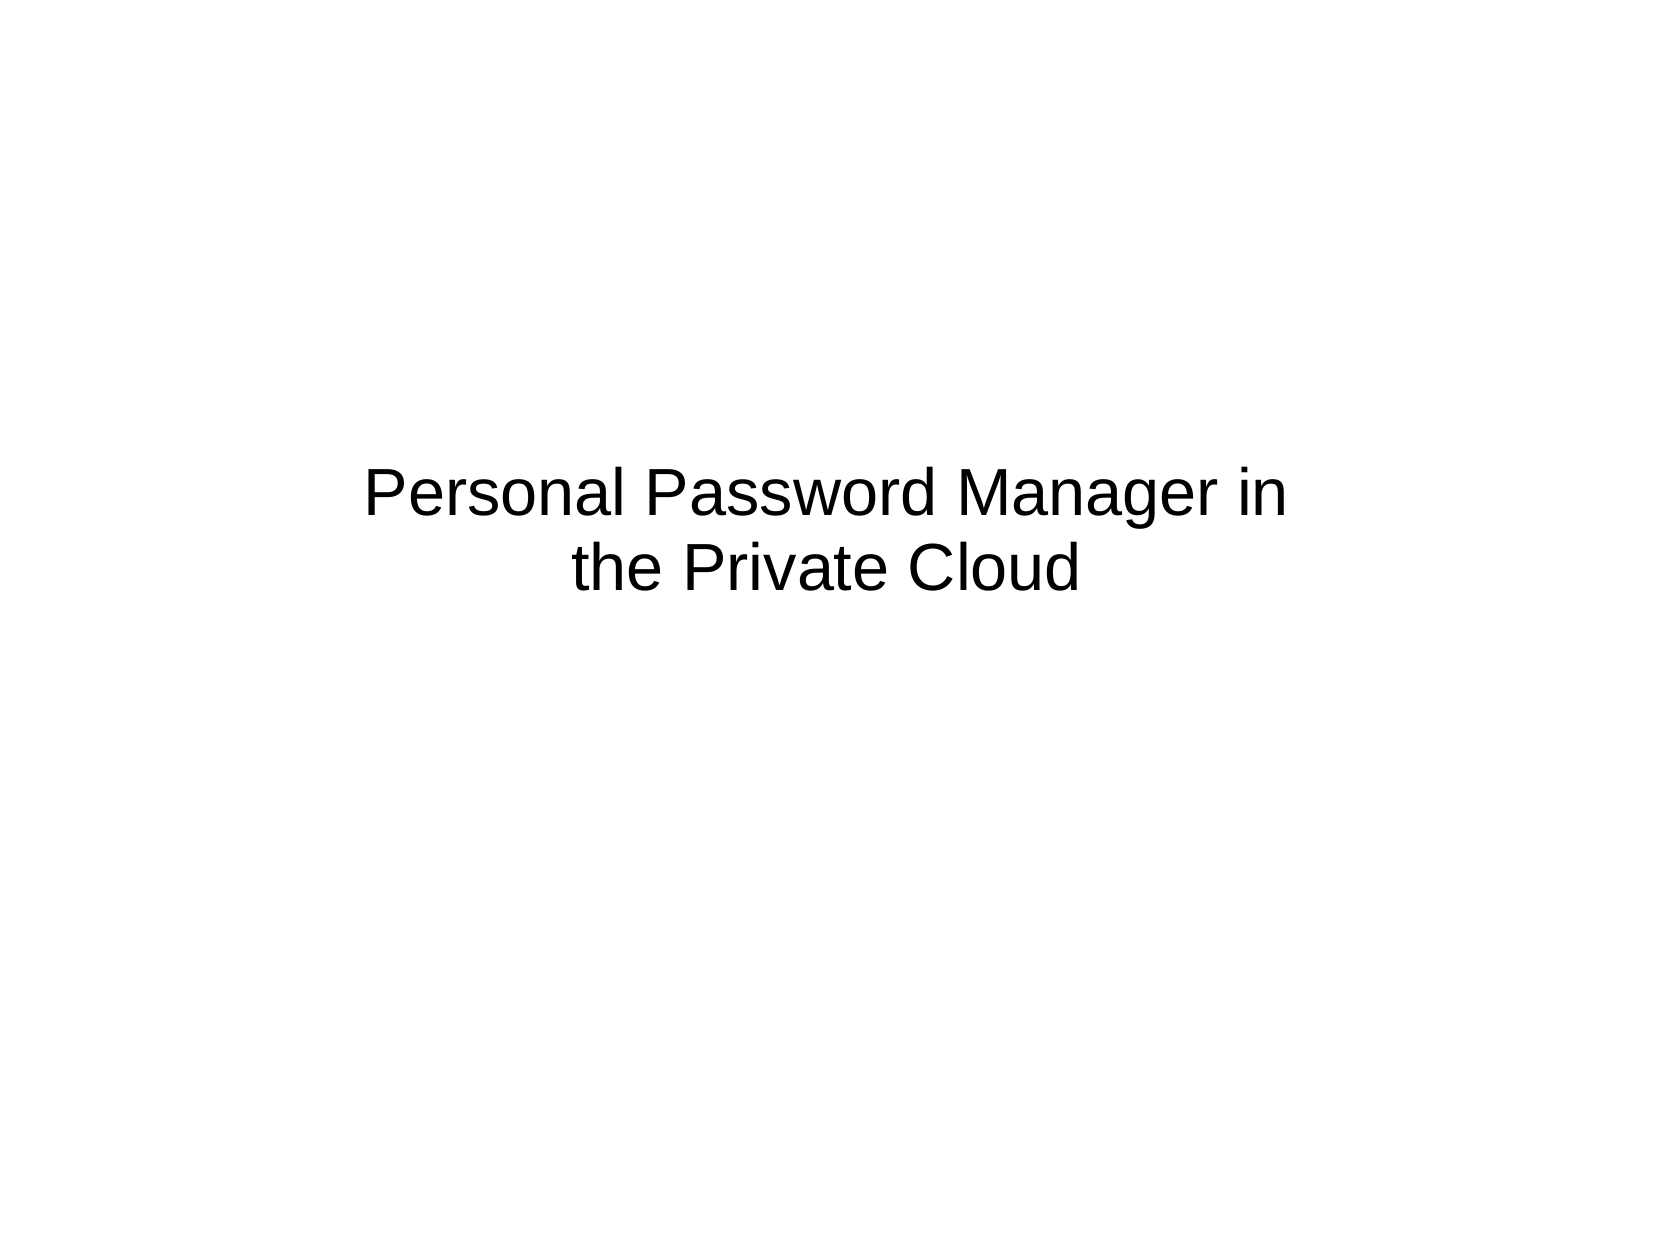

# Personal Password Manager in the Private Cloud